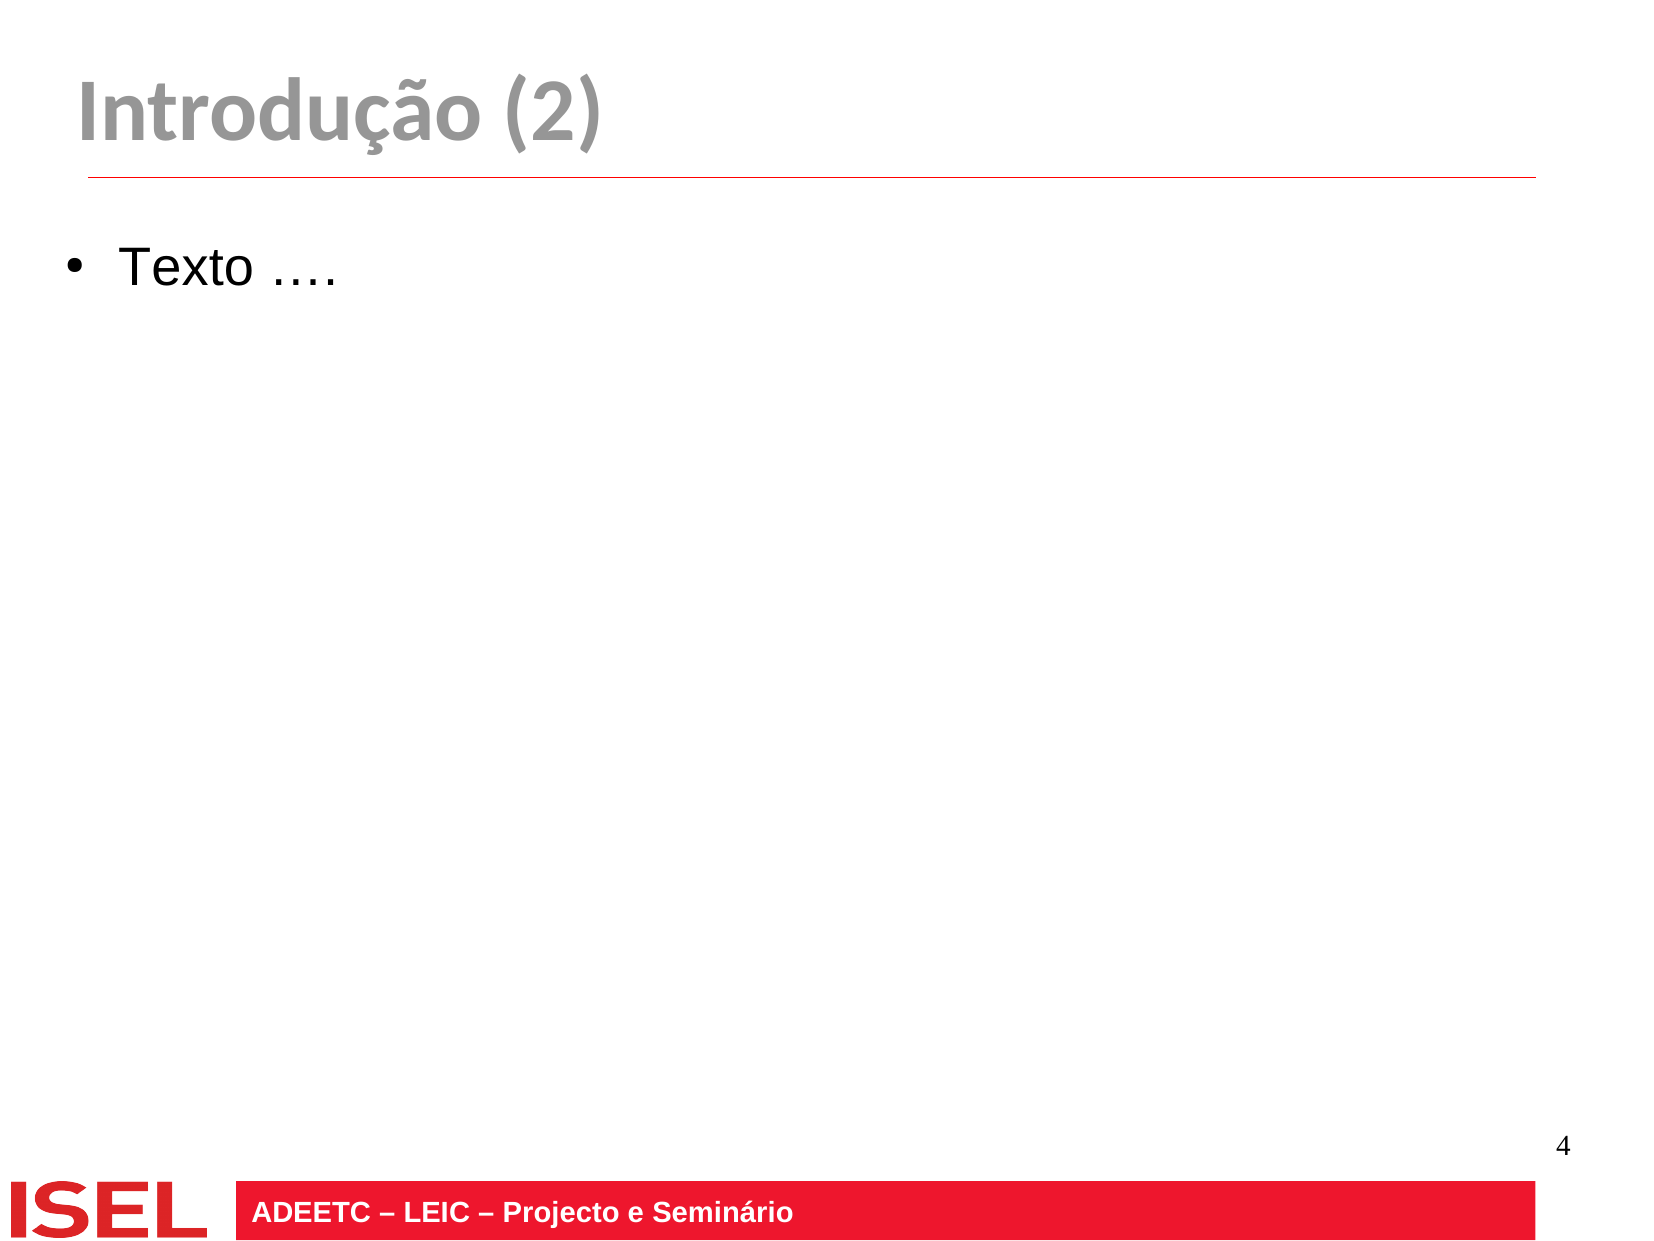

# Introdução (2)
Texto ….
4
ADEETC – LEIC – Projecto e Seminário